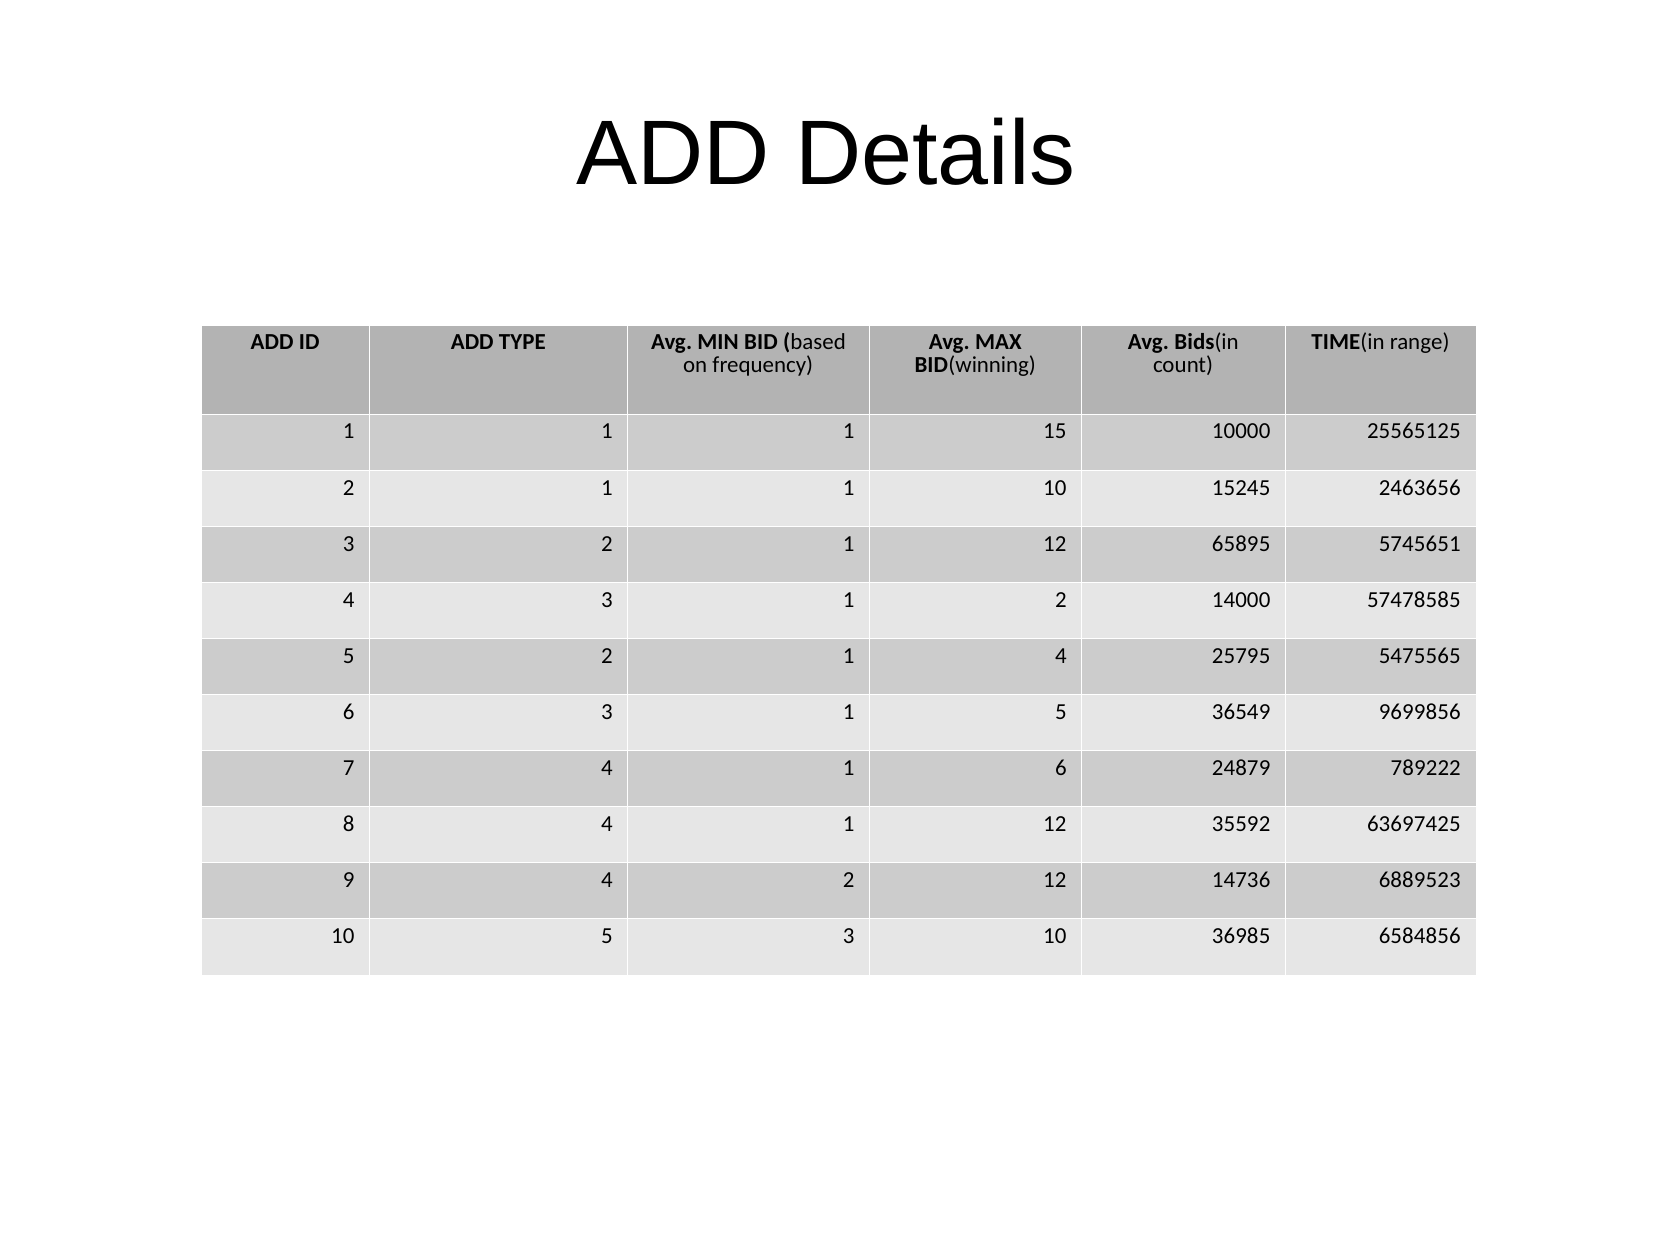

# ADD Details
| ADD ID | ADD TYPE | Avg. MIN BID (based on frequency) | Avg. MAX BID(winning) | Avg. Bids(in count) | TIME(in range) |
| --- | --- | --- | --- | --- | --- |
| 1 | 1 | 1 | 15 | 10000 | 25565125 |
| 2 | 1 | 1 | 10 | 15245 | 2463656 |
| 3 | 2 | 1 | 12 | 65895 | 5745651 |
| 4 | 3 | 1 | 2 | 14000 | 57478585 |
| 5 | 2 | 1 | 4 | 25795 | 5475565 |
| 6 | 3 | 1 | 5 | 36549 | 9699856 |
| 7 | 4 | 1 | 6 | 24879 | 789222 |
| 8 | 4 | 1 | 12 | 35592 | 63697425 |
| 9 | 4 | 2 | 12 | 14736 | 6889523 |
| 10 | 5 | 3 | 10 | 36985 | 6584856 |